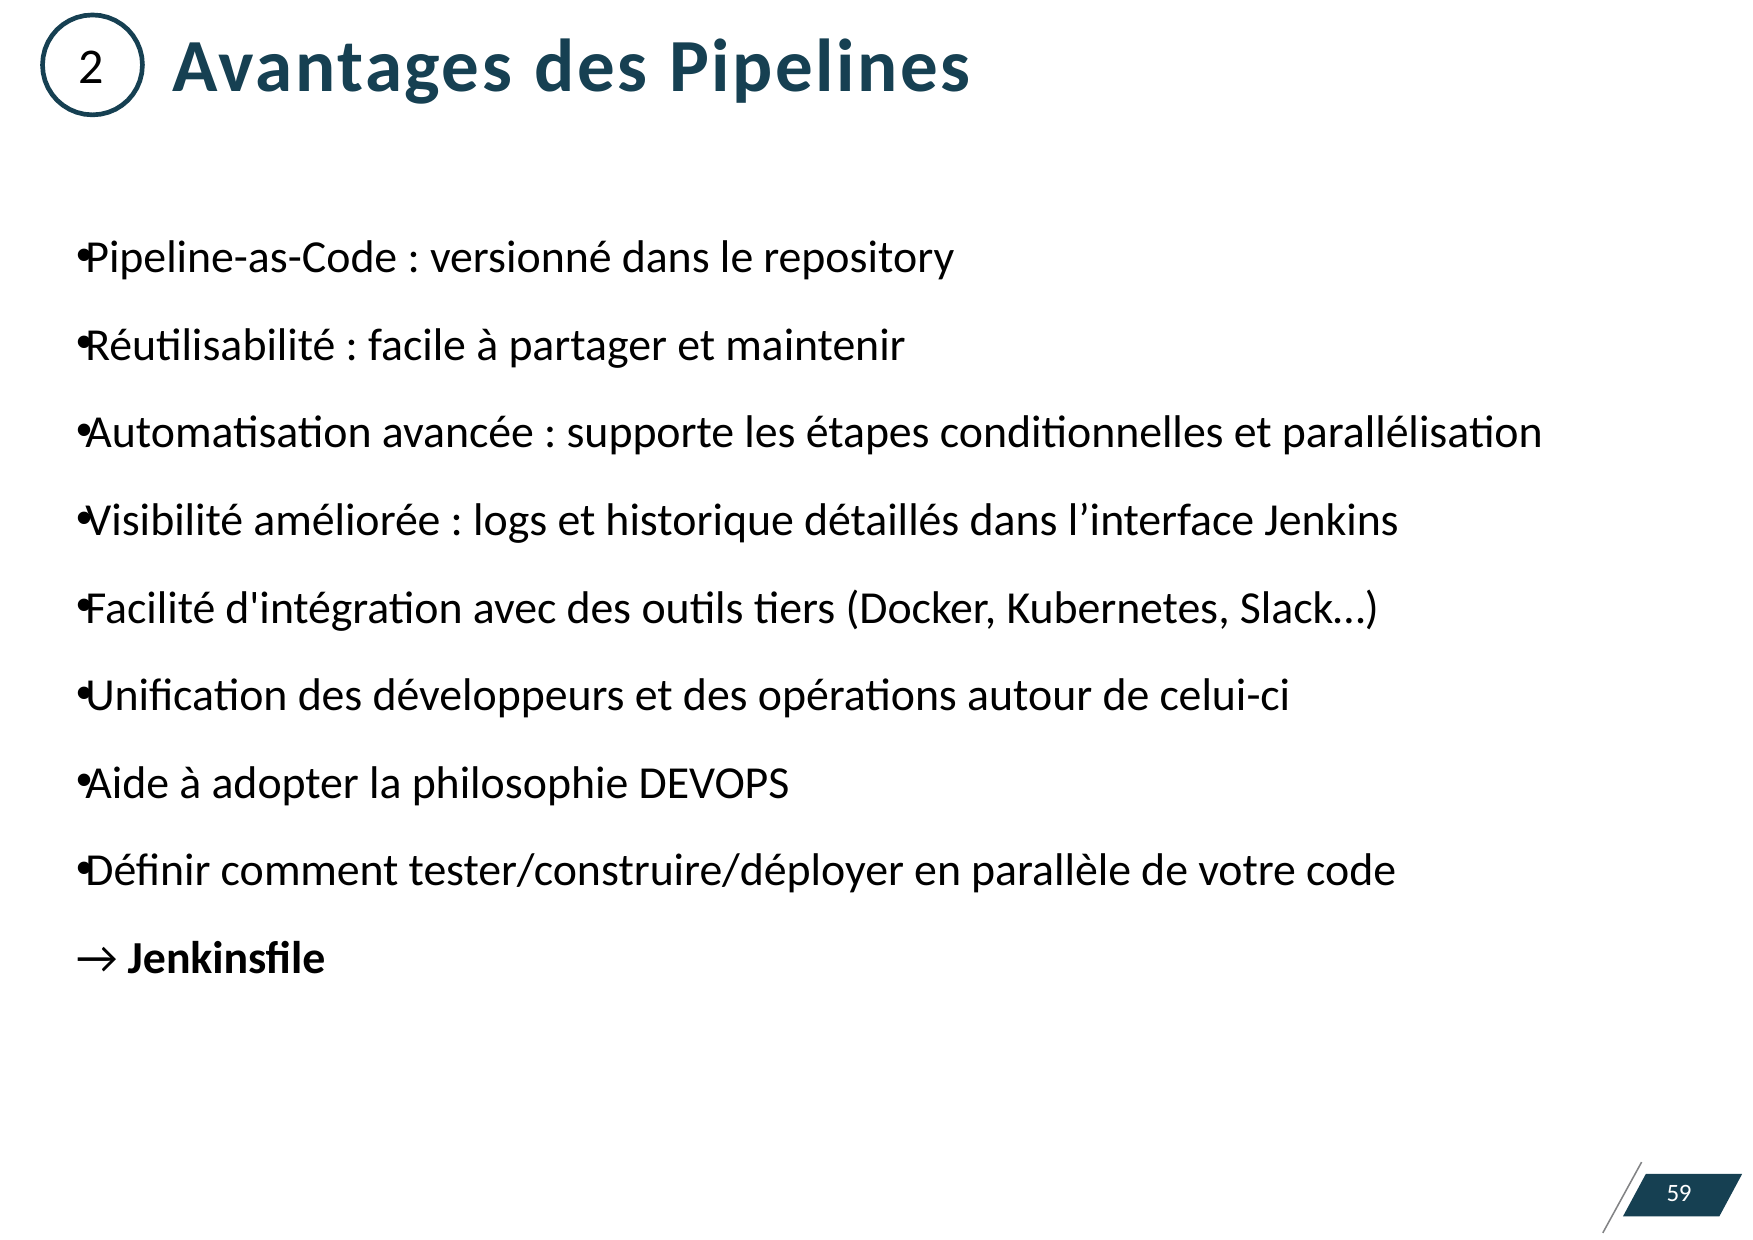

# Avantages des Pipelines
2
Pipeline-as-Code : versionné dans le repository
Réutilisabilité : facile à partager et maintenir
Automatisation avancée : supporte les étapes conditionnelles et parallélisation
Visibilité améliorée : logs et historique détaillés dans l’interface Jenkins
Facilité d'intégration avec des outils tiers (Docker, Kubernetes, Slack…)
Unification des développeurs et des opérations autour de celui-ci
Aide à adopter la philosophie DEVOPS
Définir comment tester/construire/déployer en parallèle de votre code
→ Jenkinsfile
59